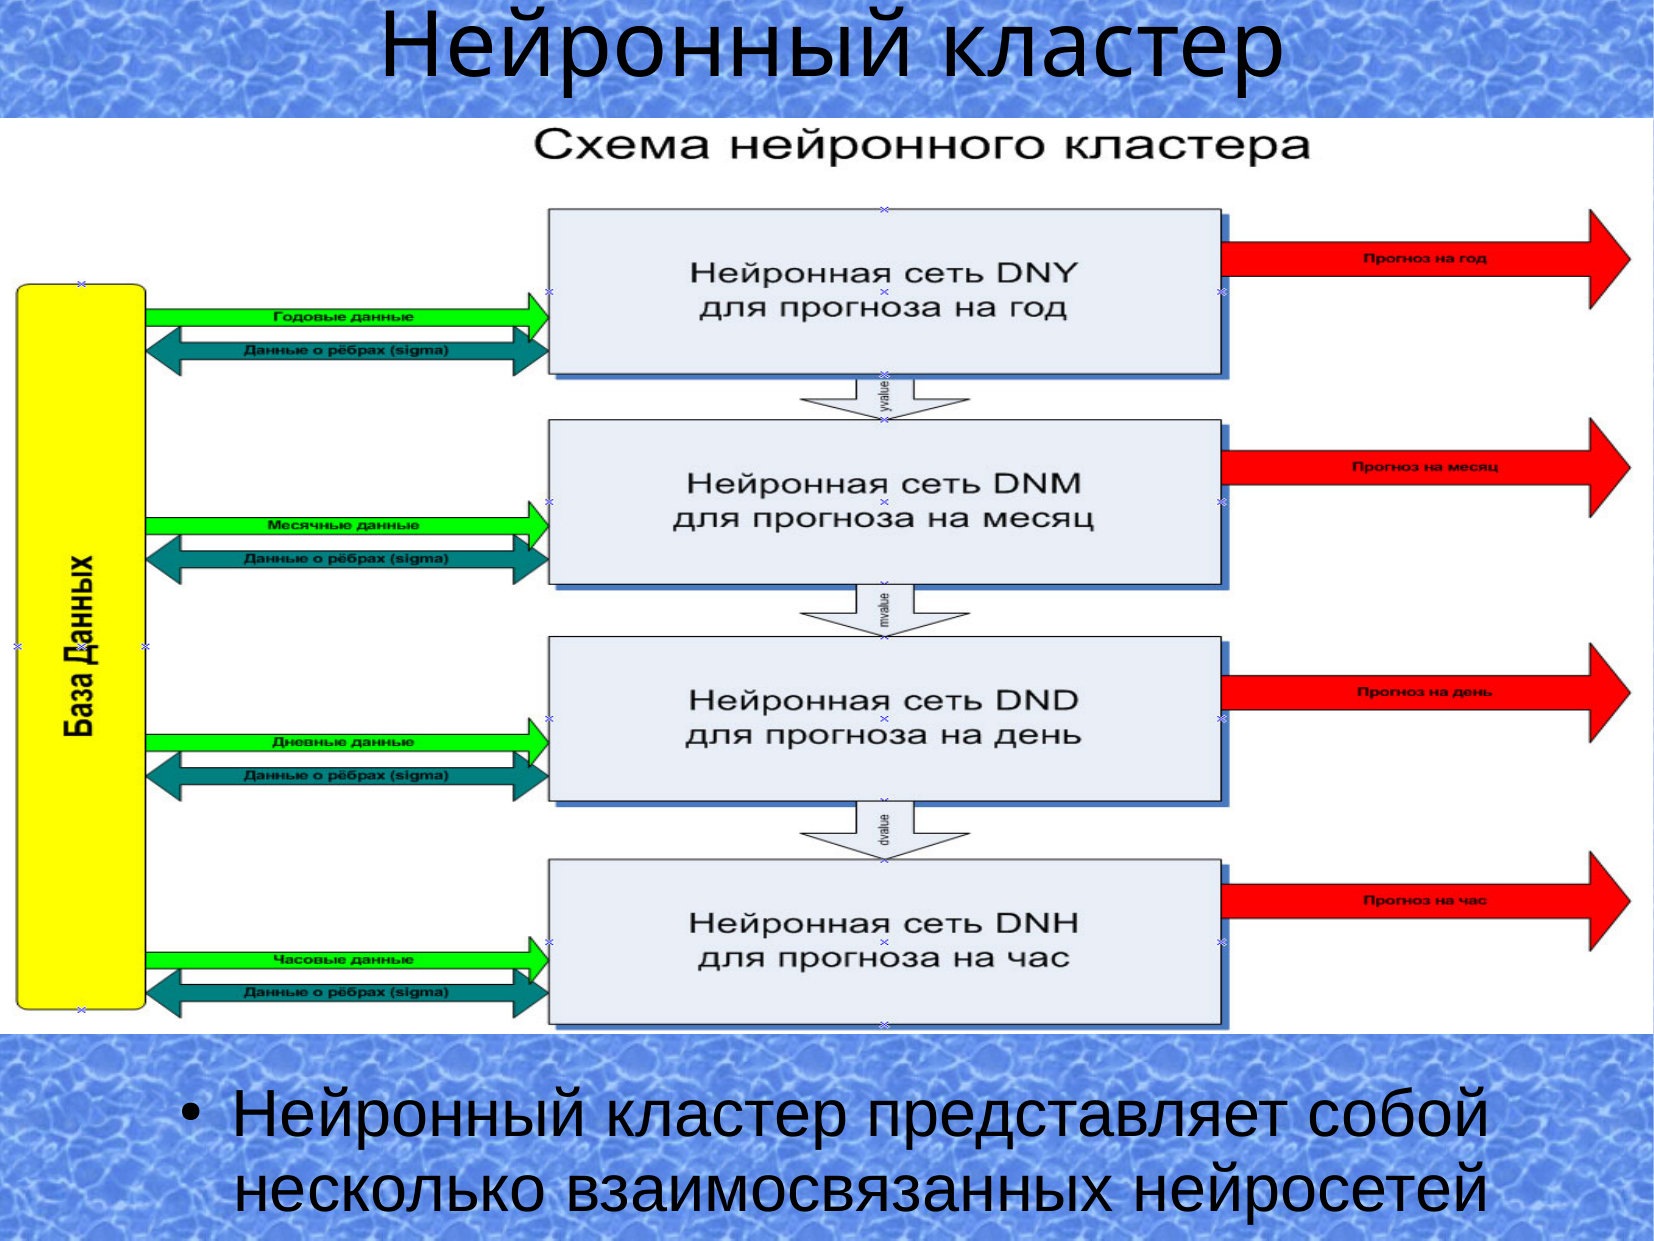

# Нейронный кластер
Нейронный кластер представляет собой несколько взаимосвязанных нейросетей